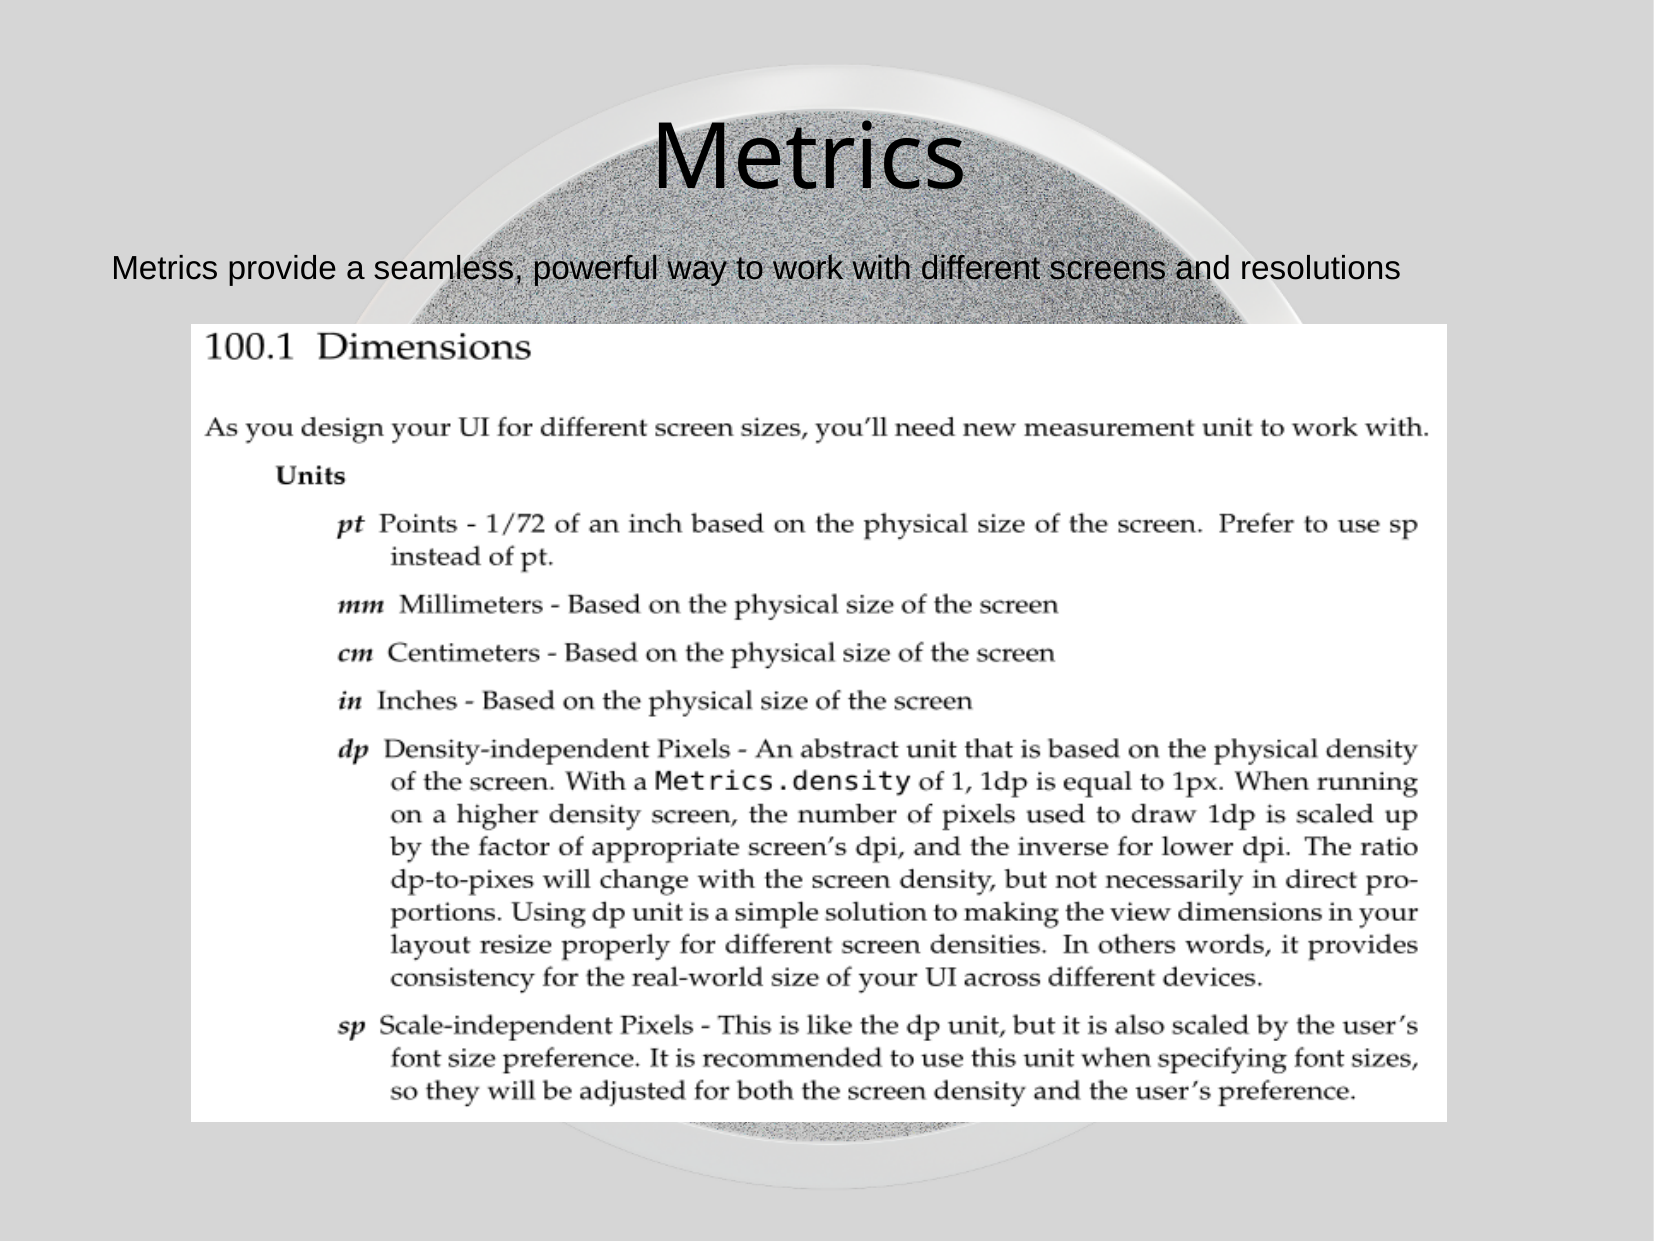

# Metrics
Metrics provide a seamless, powerful way to work with different screens and resolutions